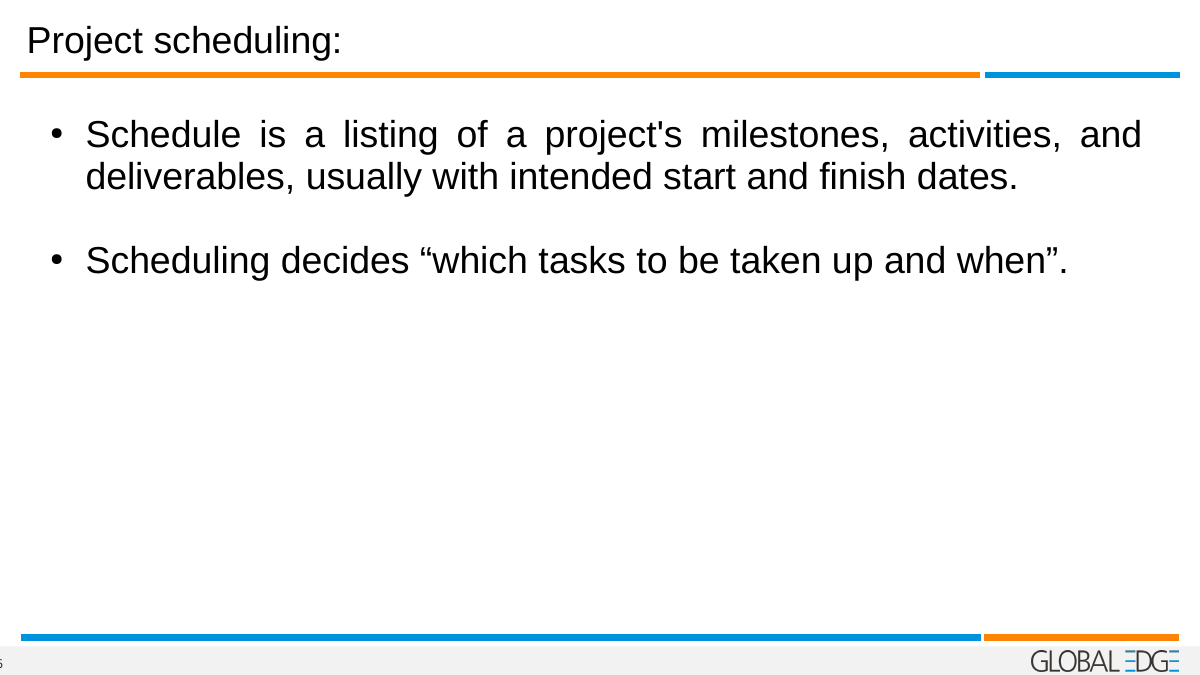

Project scheduling:
Schedule is a listing of a project's milestones, activities, and deliverables, usually with intended start and finish dates.
Scheduling decides “which tasks to be taken up and when”.